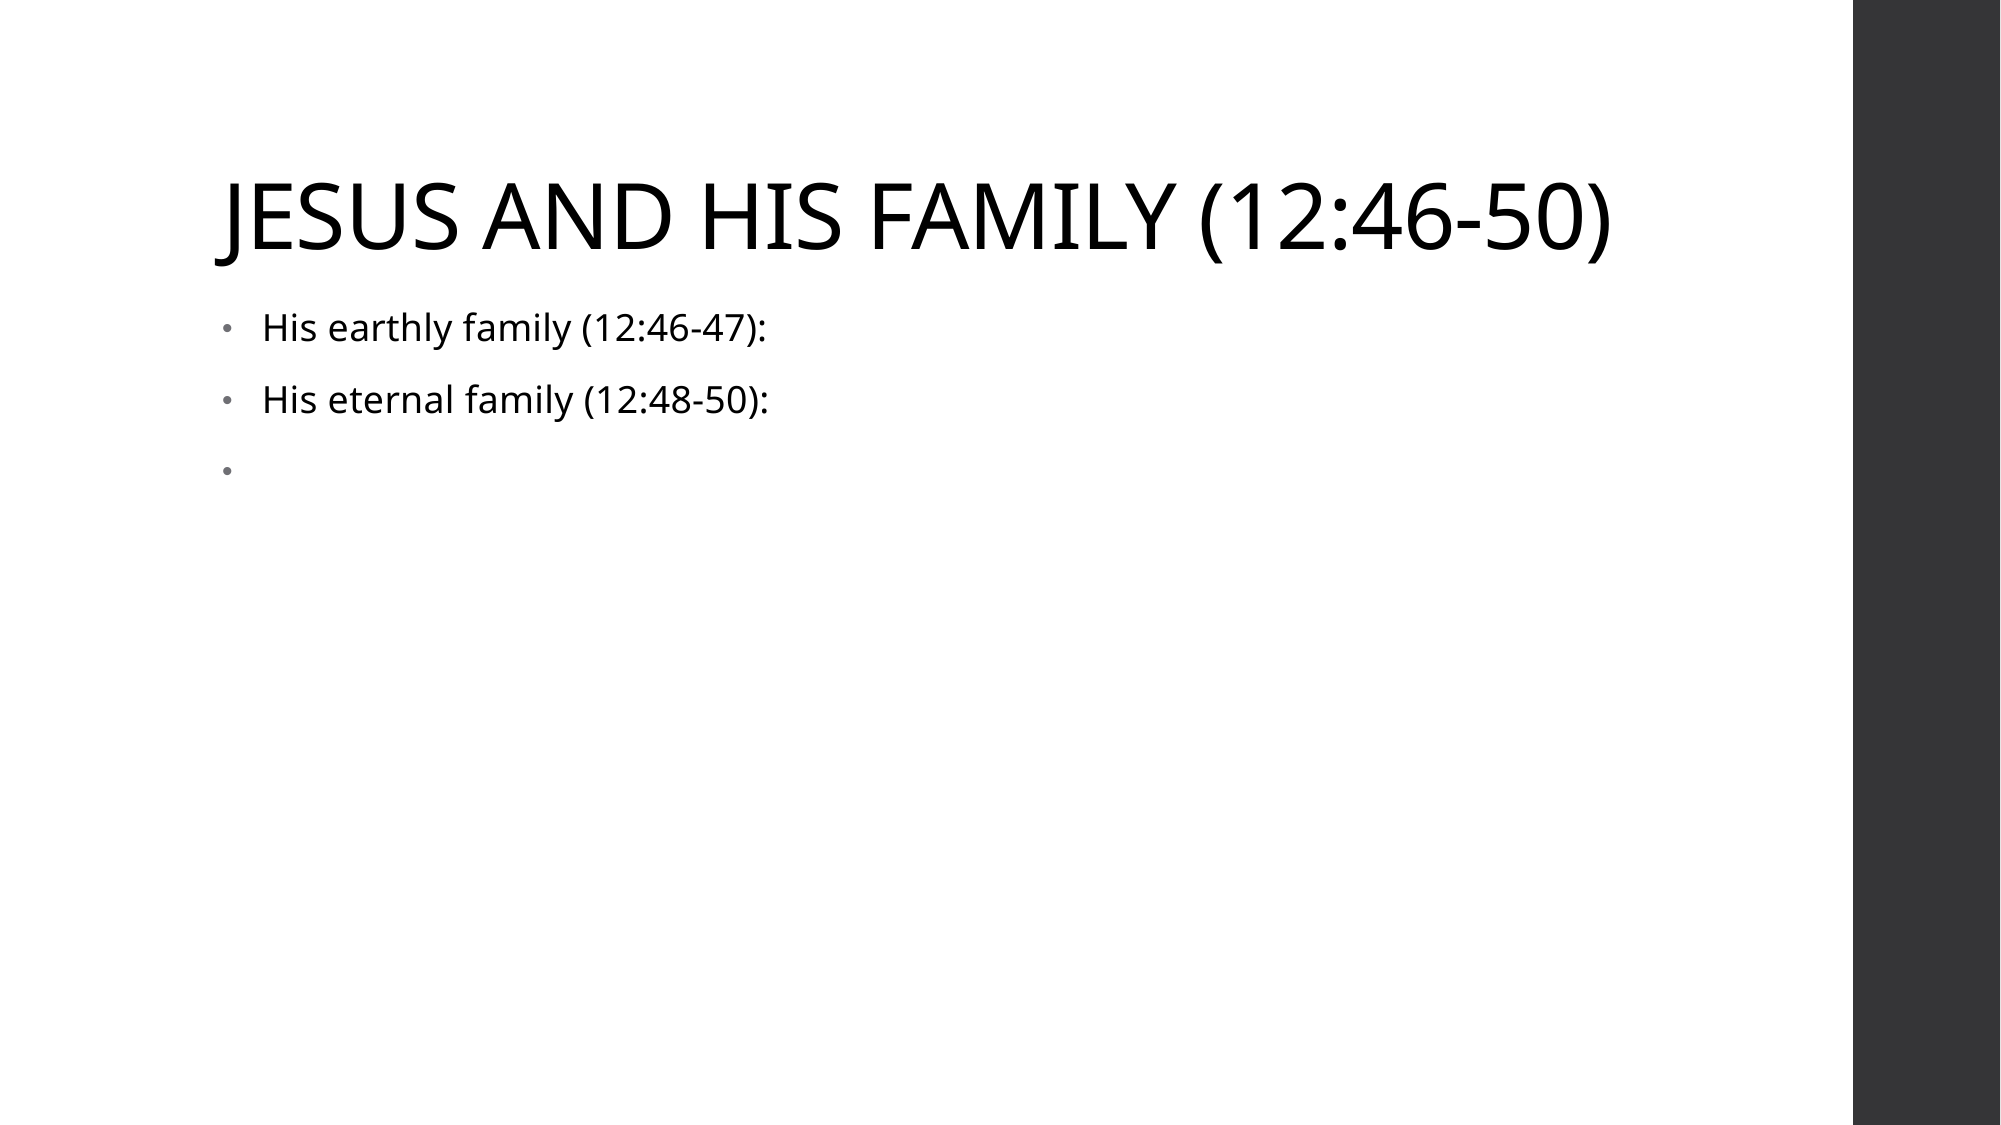

# JESUS AND HIS FAMILY (12:46-50)
 His earthly family (12:46-47):
 His eternal family (12:48-50):